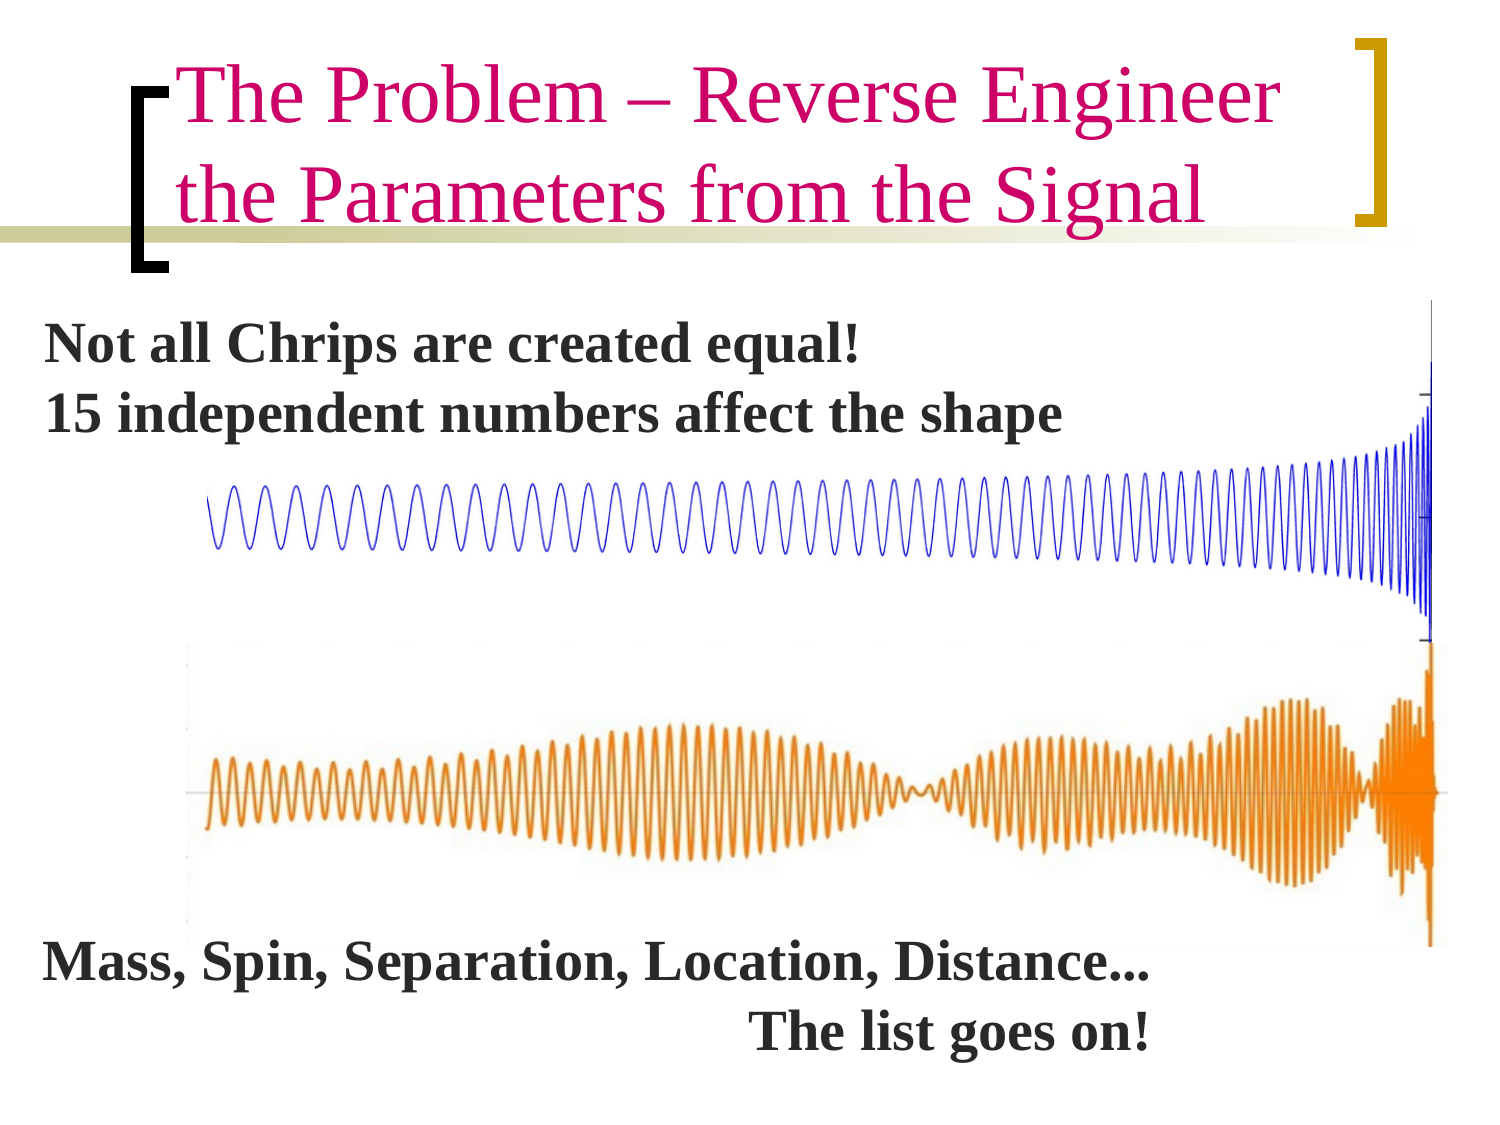

The Problem – Reverse Engineer the Parameters from the Signal
#
Not all Chrips are created equal!
15 independent numbers affect the shape
Mass, Spin, Separation, Location, Distance...
The list goes on!